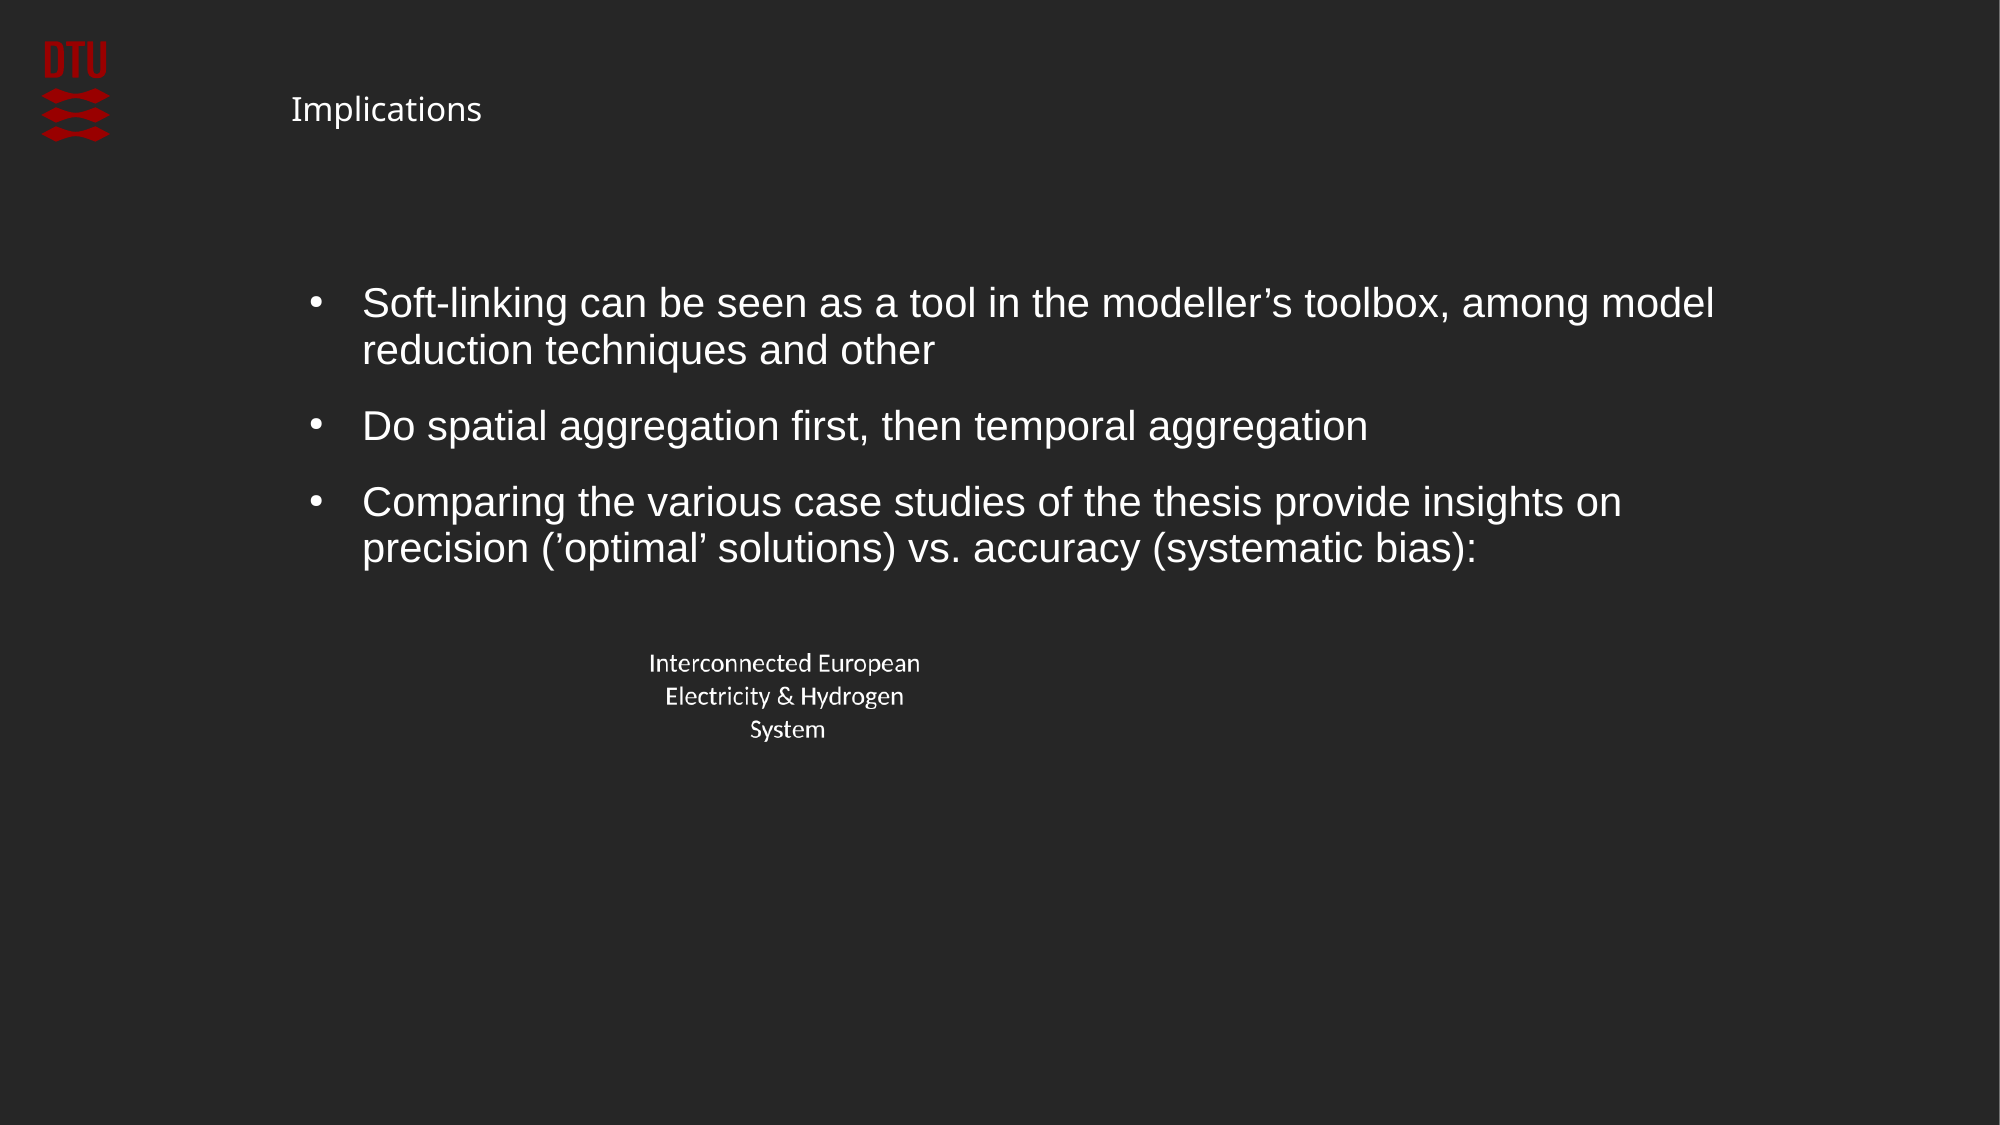

# Implications
Soft-linking can be seen as a tool in the modeller’s toolbox, among model reduction techniques and other
Do spatial aggregation first, then temporal aggregation
Comparing the various case studies of the thesis provide insights on precision (’optimal’ solutions) vs. accuracy (systematic bias):